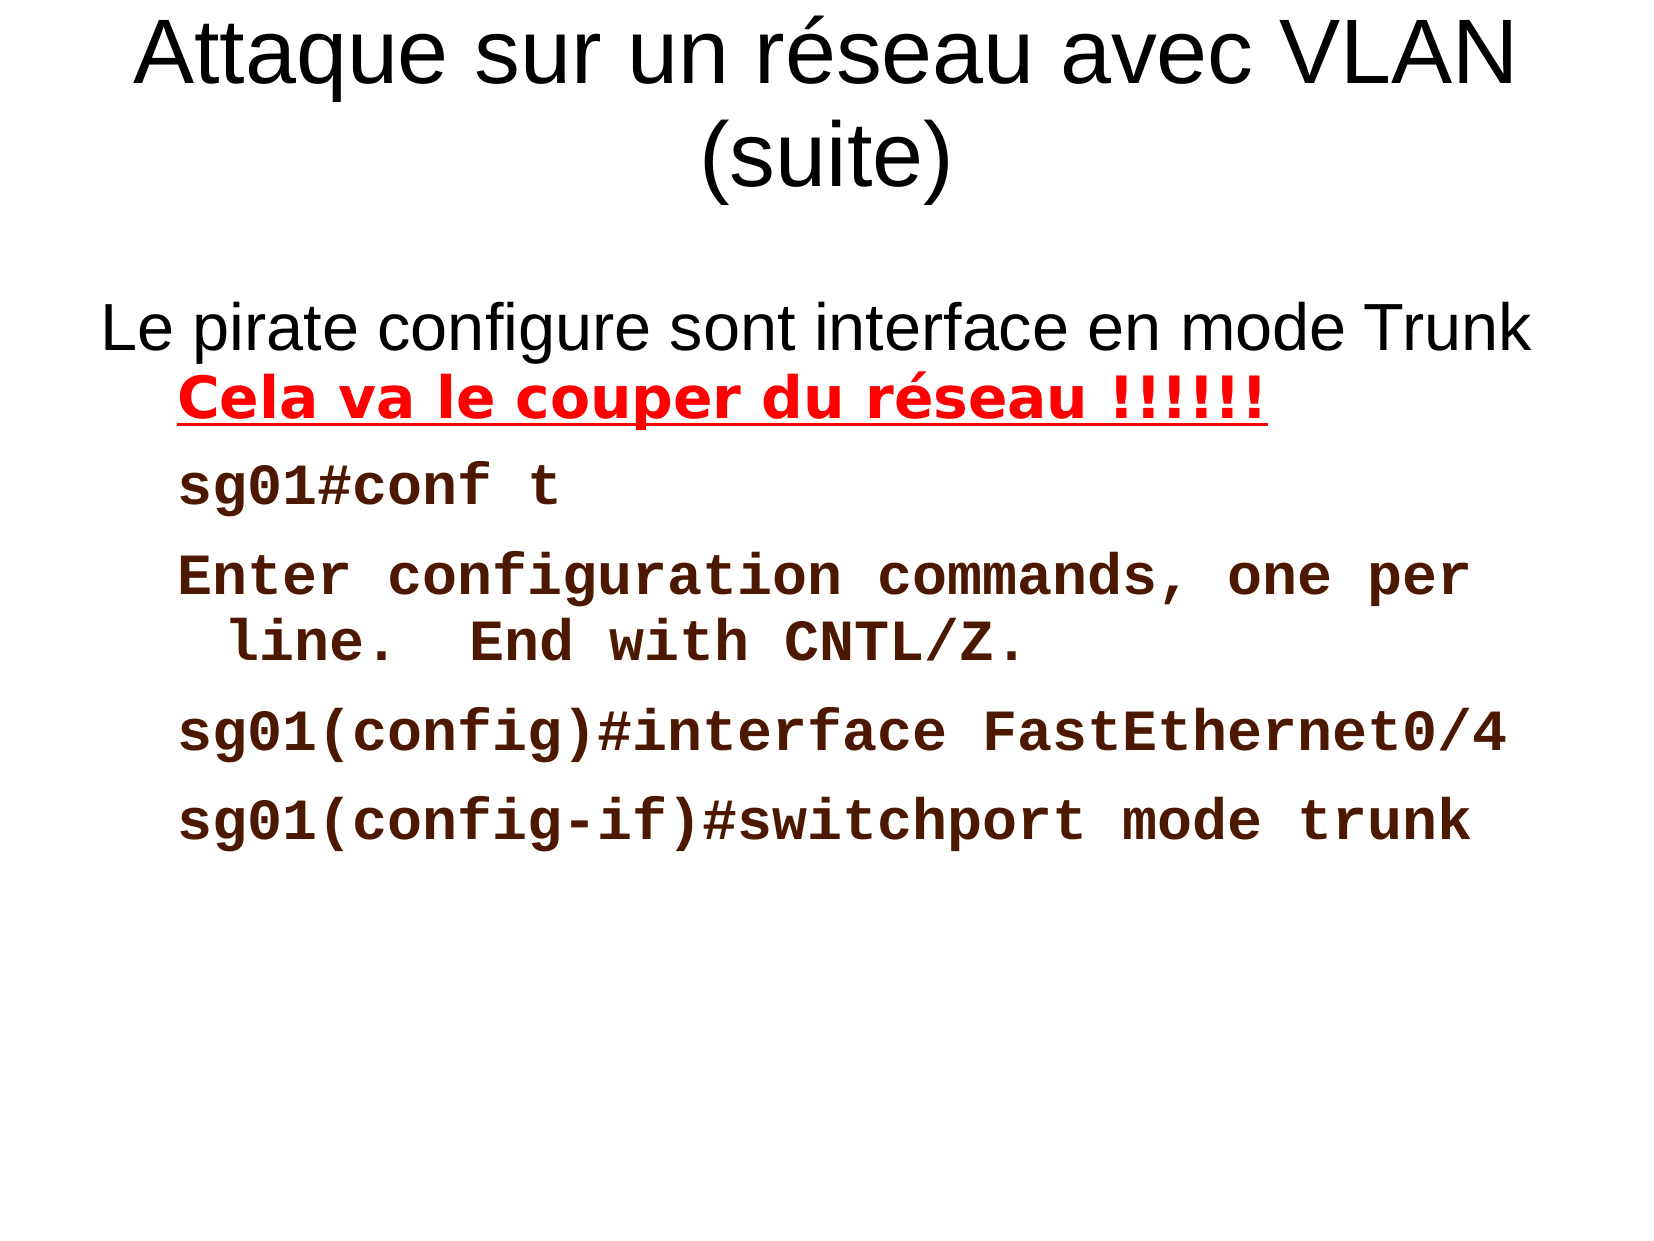

# Attaque sur un réseau avec VLAN (suite)
Le pirate configure sont interface en mode Trunk
Cela va le couper du réseau !!!!!!
sg01#conf t
Enter configuration commands, one per line. End with CNTL/Z.
sg01(config)#interface FastEthernet0/4
sg01(config-if)#switchport mode trunk